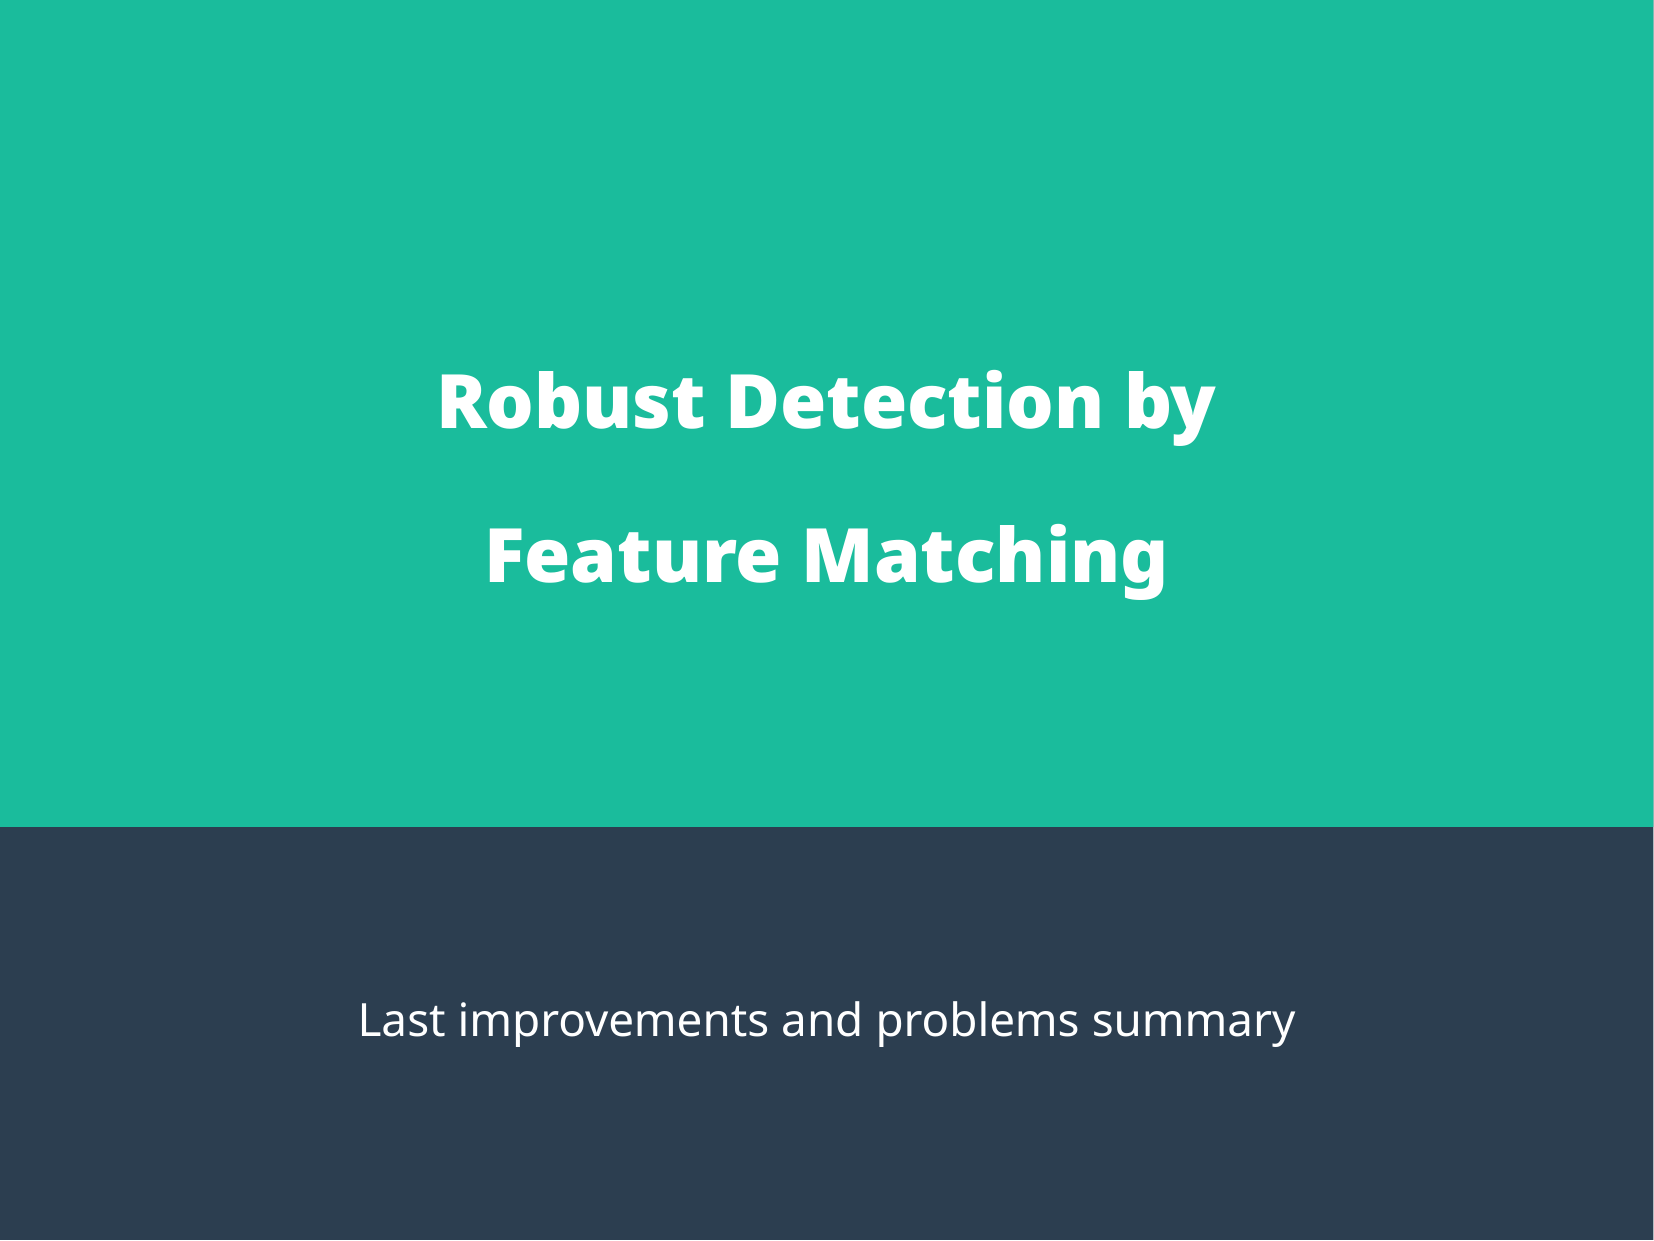

# Robust Detection by Feature Matching
Last improvements and problems summary